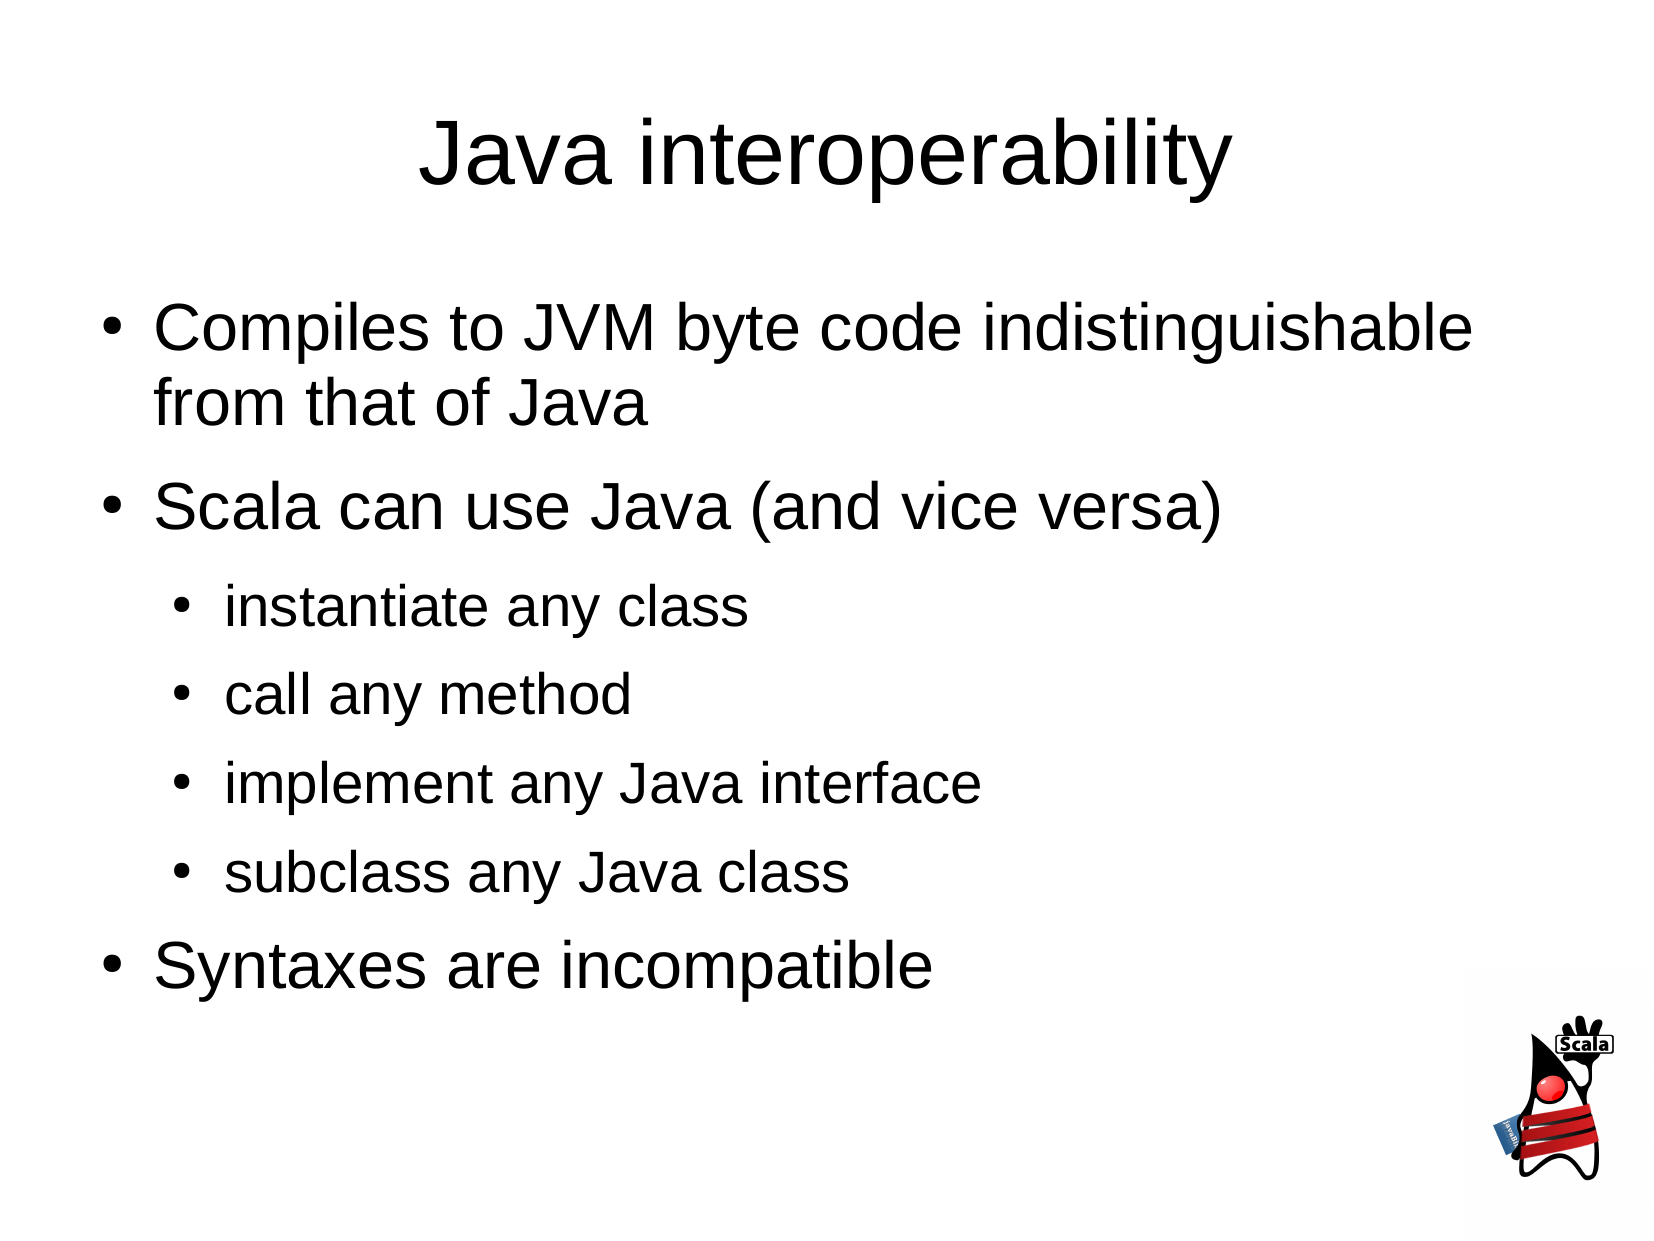

# Java interoperability
Compiles to JVM byte code indistinguishable from that of Java
Scala can use Java (and vice versa)
instantiate any class
call any method
implement any Java interface
subclass any Java class
Syntaxes are incompatible